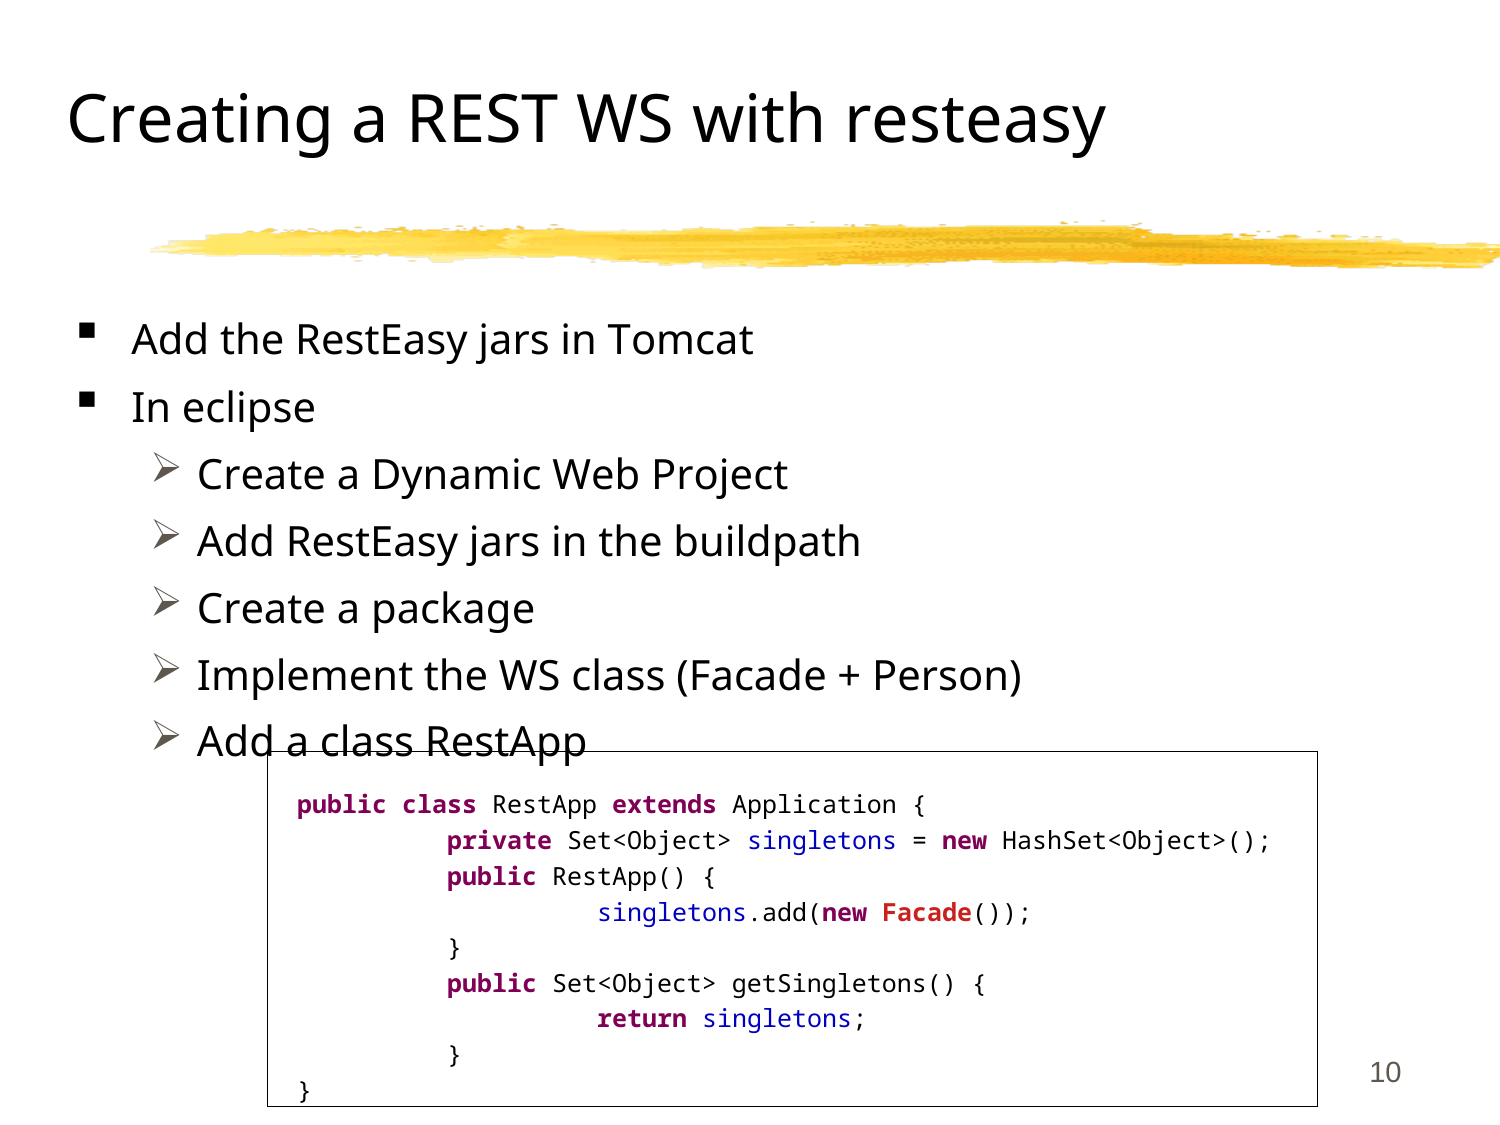

# Creating a REST WS with resteasy
Add the RestEasy jars in Tomcat
In eclipse
Create a Dynamic Web Project
Add RestEasy jars in the buildpath
Create a package
Implement the WS class (Facade + Person)
Add a class RestApp
public class RestApp extends Application {
	private Set<Object> singletons = new HashSet<Object>();
	public RestApp() {
		singletons.add(new Facade());
	}
	public Set<Object> getSingletons() {
		return singletons;
	}
}